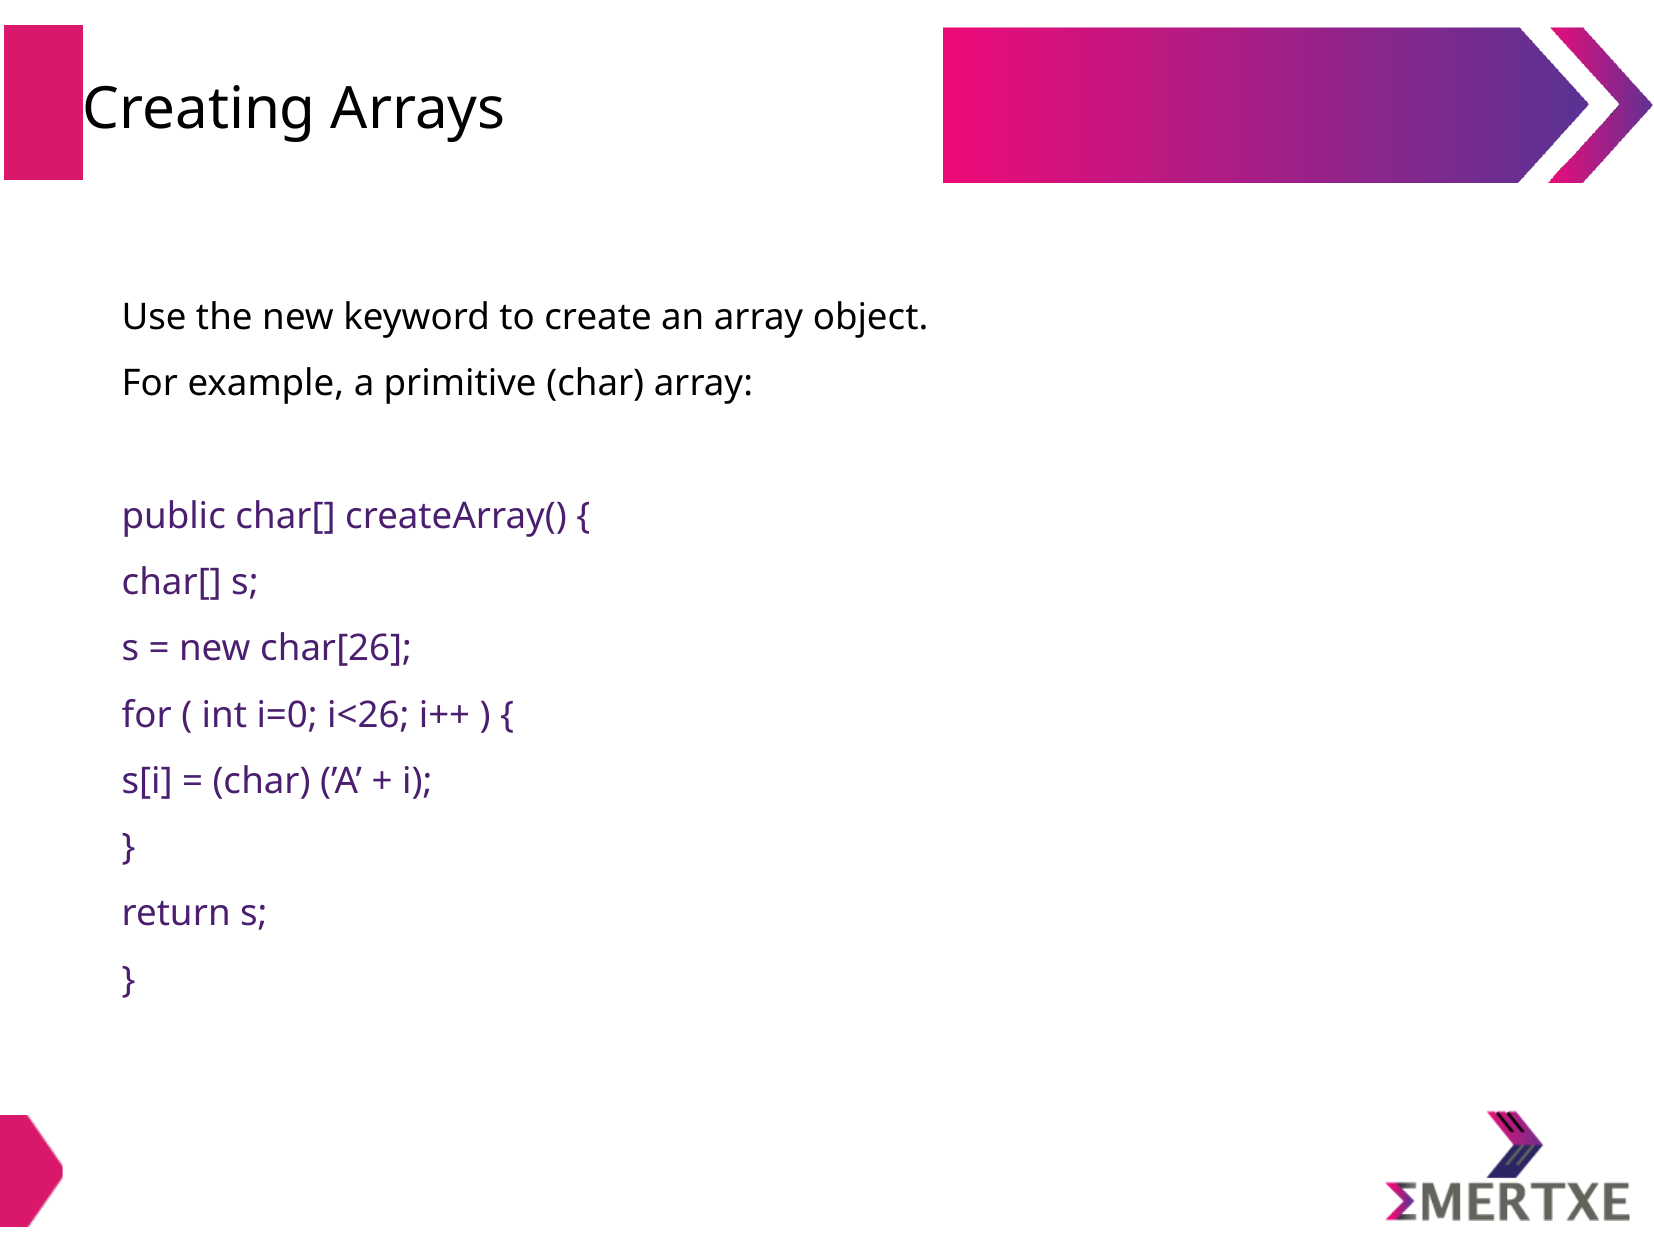

# Creating Arrays
Use the new keyword to create an array object.
For example, a primitive (char) array:
public char[] createArray() {
char[] s;
s = new char[26];
for ( int i=0; i<26; i++ ) {
s[i] = (char) (’A’ + i);
}
return s;
}